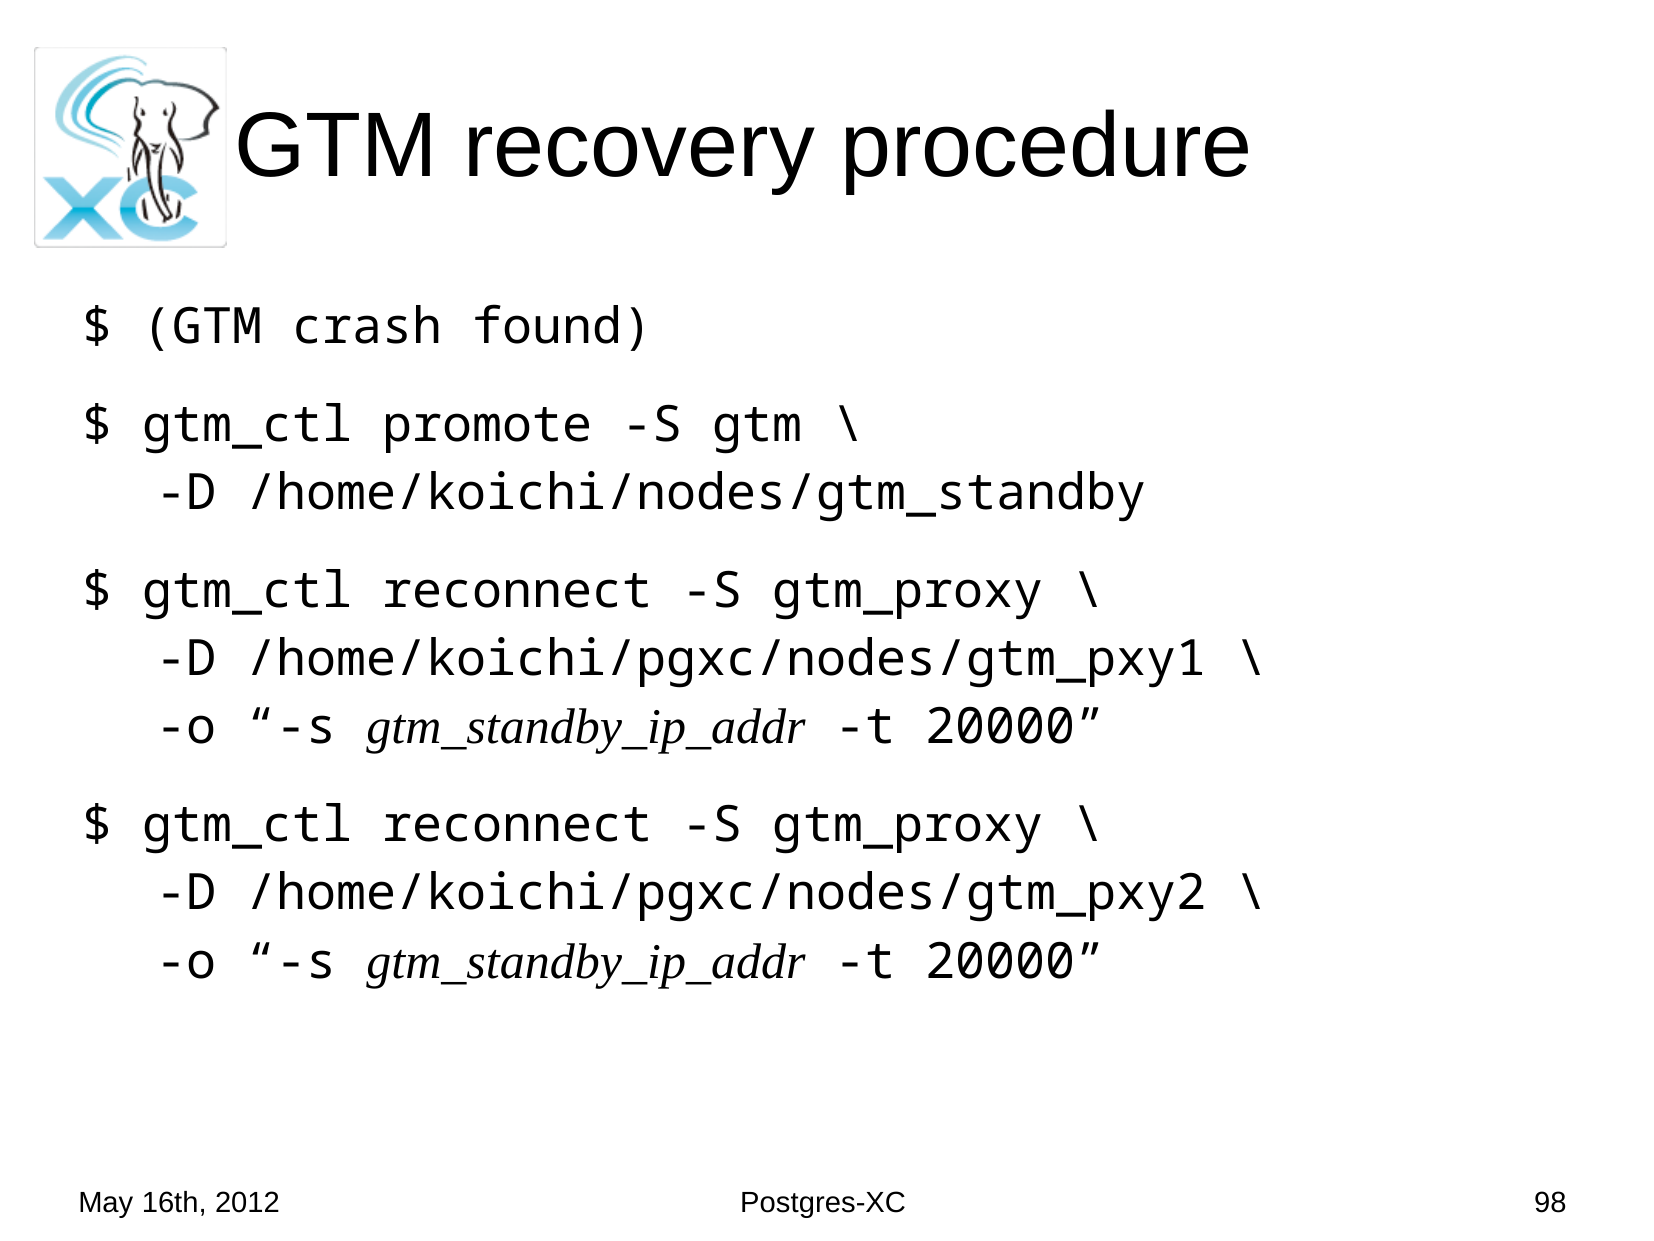

# GTM recovery procedure
$ (GTM crash found)
$ gtm_ctl promote -S gtm \
	-D /home/koichi/nodes/gtm_standby
$ gtm_ctl reconnect -S gtm_proxy \
	-D /home/koichi/pgxc/nodes/gtm_pxy1 \
	-o “-s gtm_standby_ip_addr -t 20000”
$ gtm_ctl reconnect -S gtm_proxy \
	-D /home/koichi/pgxc/nodes/gtm_pxy2 \
	-o “-s gtm_standby_ip_addr -t 20000”
98